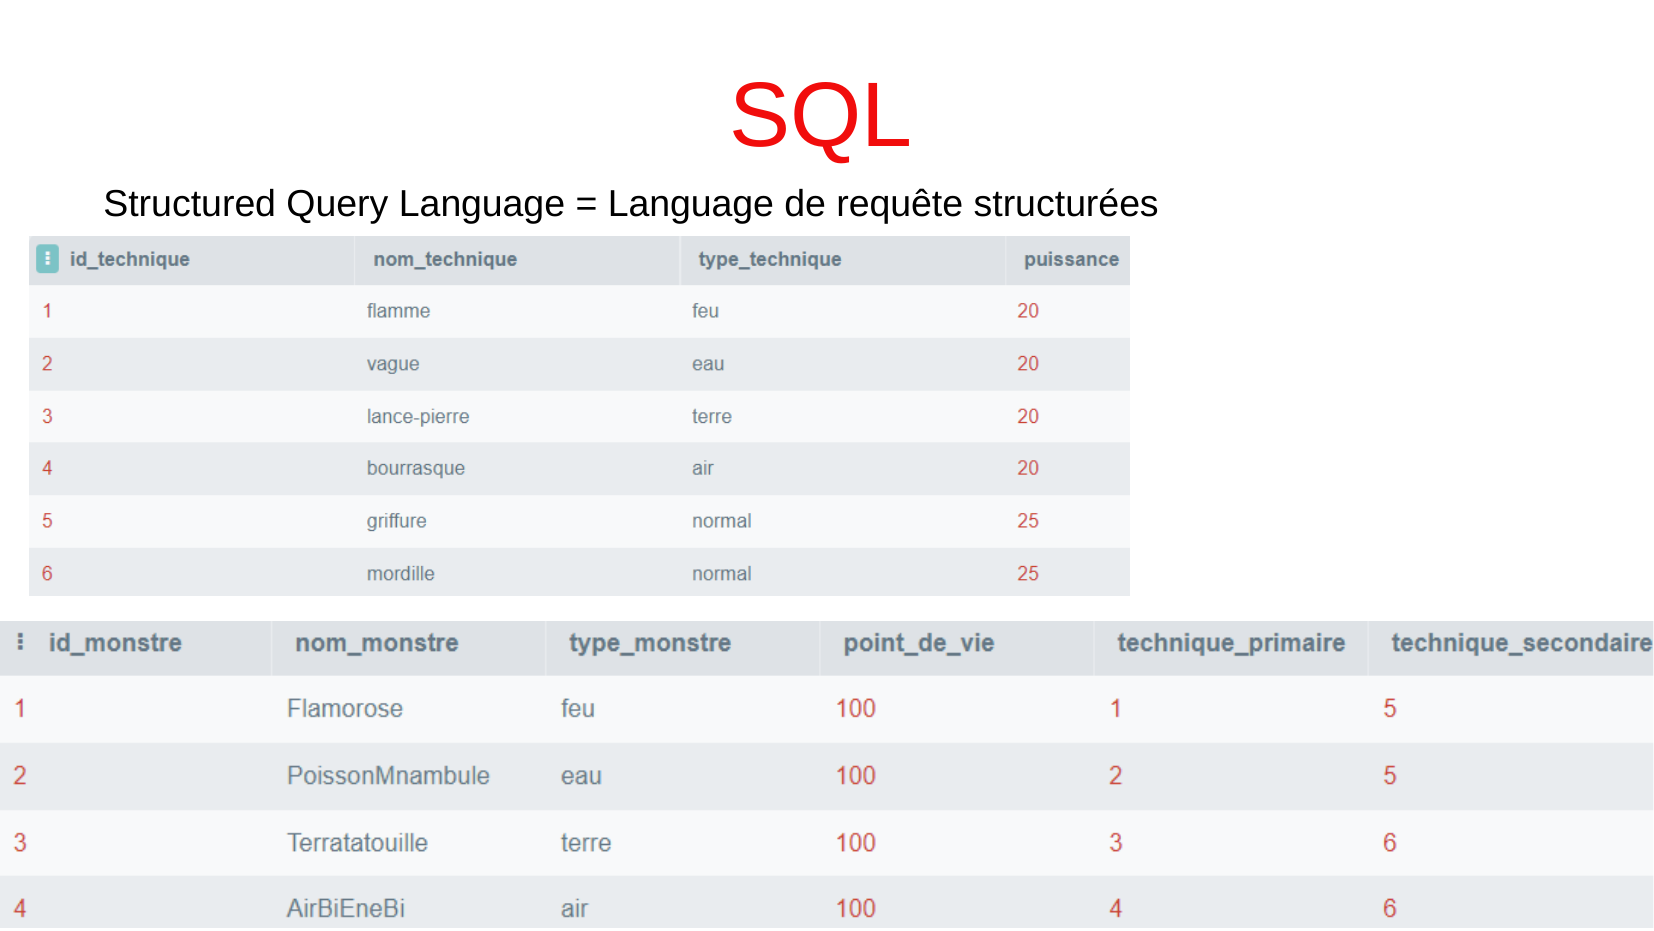

# SQL
Structured Query Language = Language de requête structurées